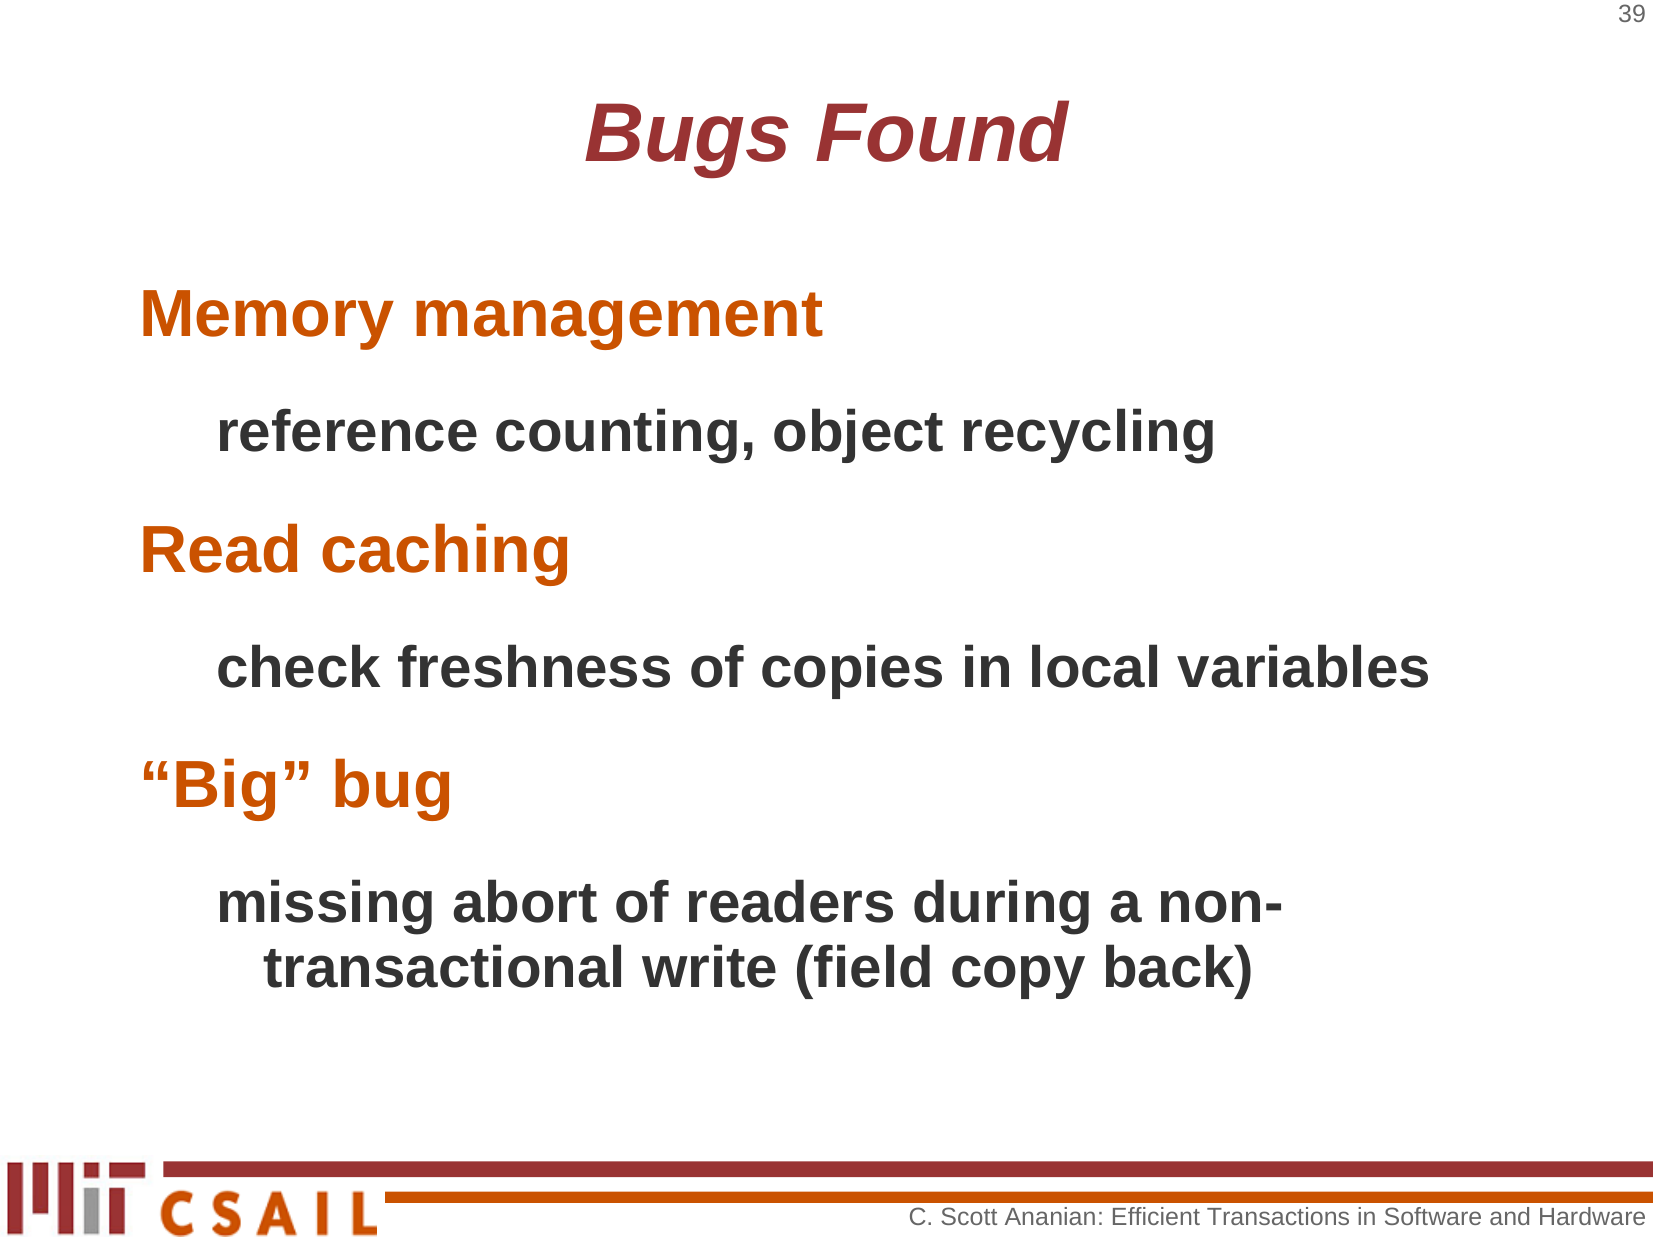

# Bugs Found
Memory management
reference counting, object recycling
Read caching
check freshness of copies in local variables
“Big” bug
missing abort of readers during a non-transactional write (field copy back)